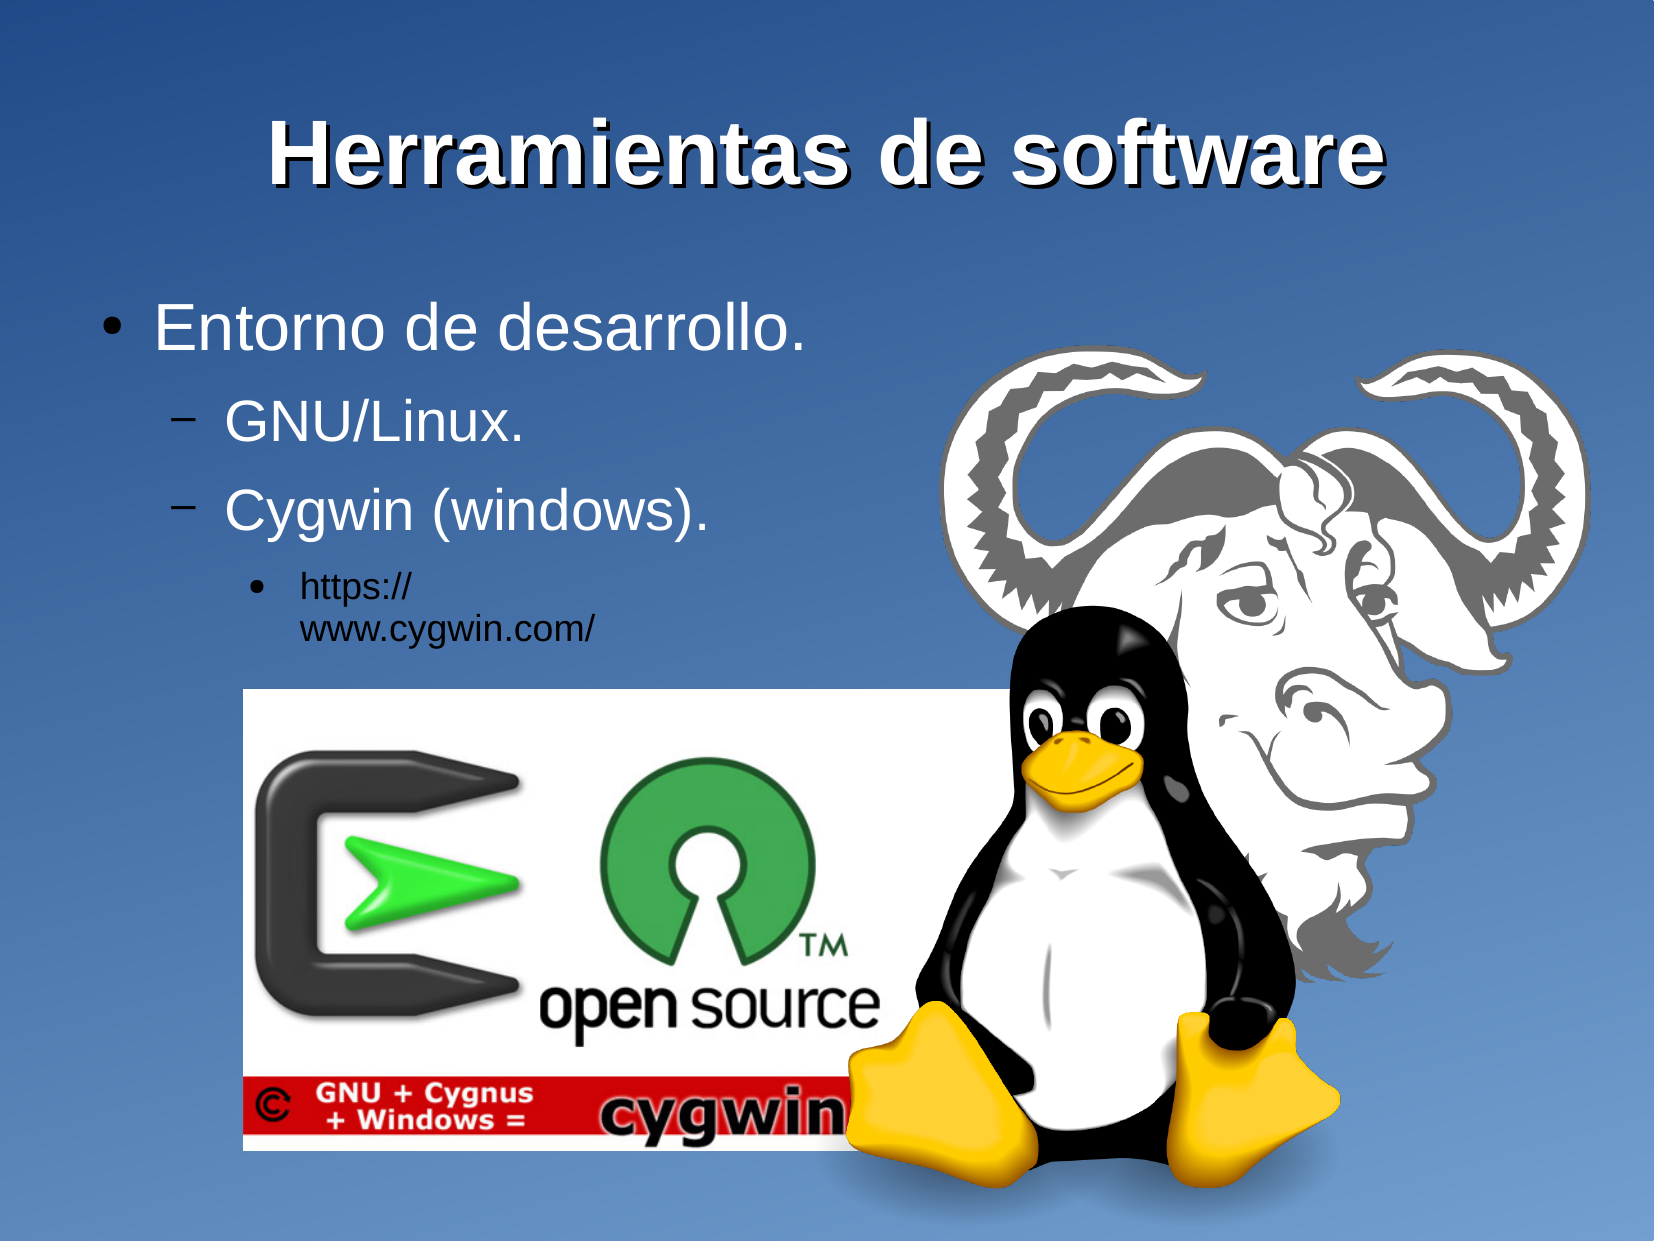

# Herramientas de software
Entorno de desarrollo.
GNU/Linux.
Cygwin (windows).
https://www.cygwin.com/